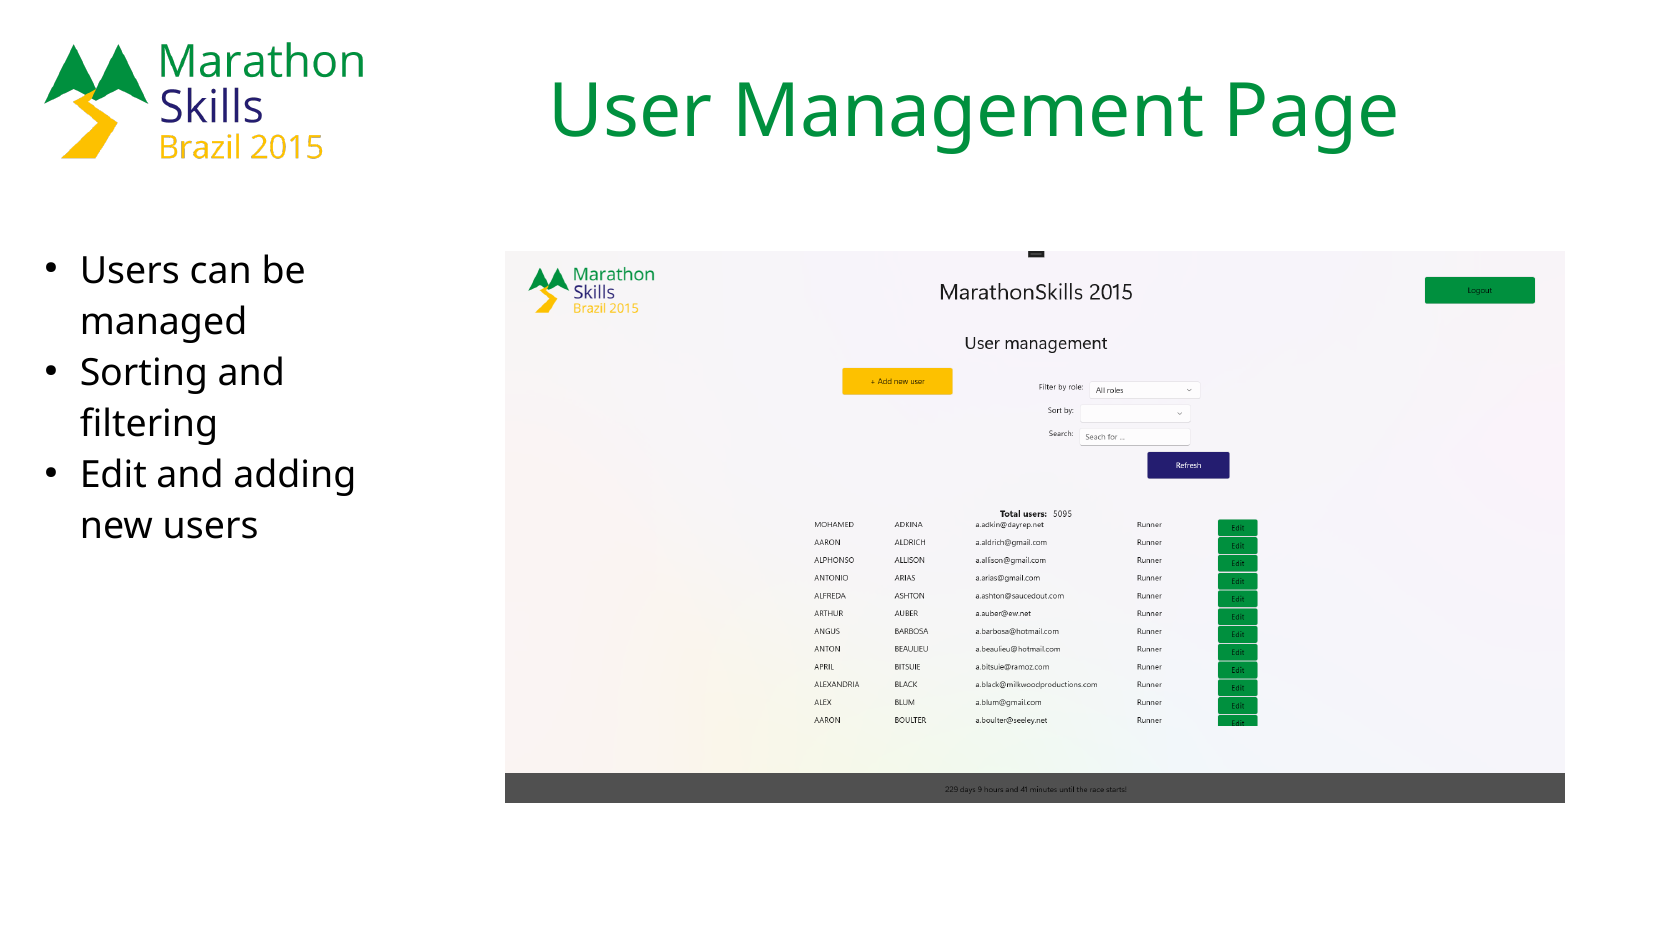

# User Management Page
Users can be managed
Sorting and filtering
Edit and adding new users